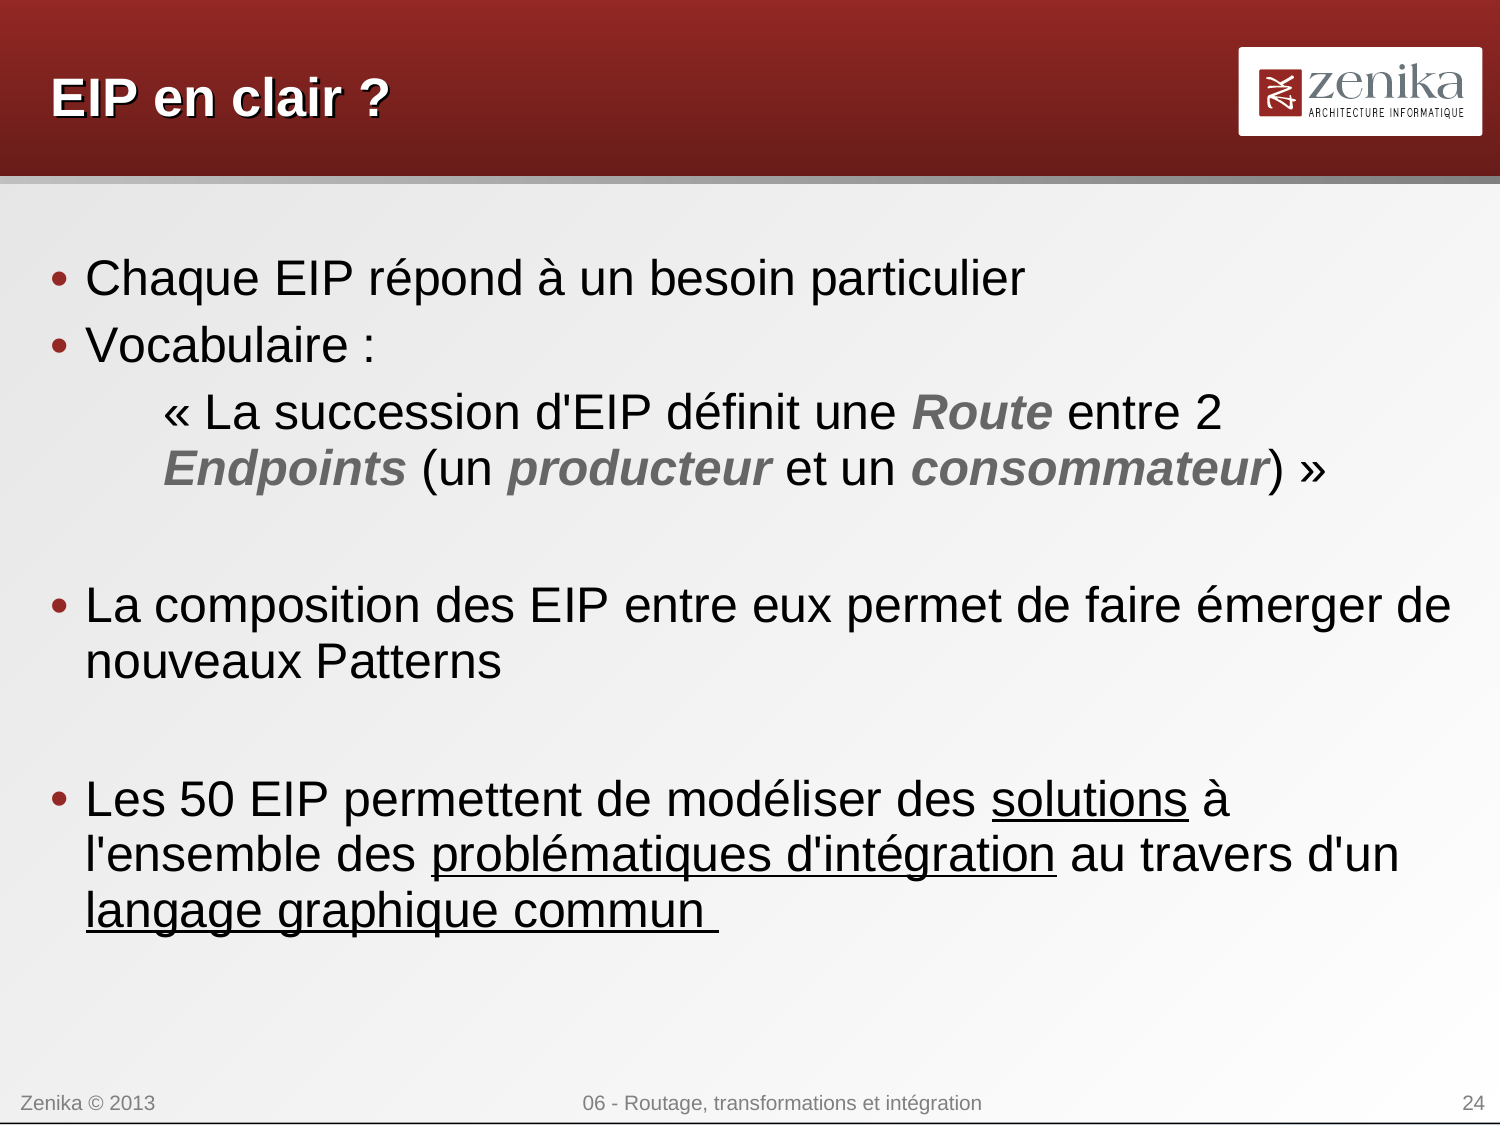

# EIP en clair ?
Chaque EIP répond à un besoin particulier
Vocabulaire :
« La succession d'EIP définit une Route entre 2 Endpoints (un producteur et un consommateur) »
La composition des EIP entre eux permet de faire émerger de nouveaux Patterns
Les 50 EIP permettent de modéliser des solutions à l'ensemble des problématiques d'intégration au travers d'un langage graphique commun